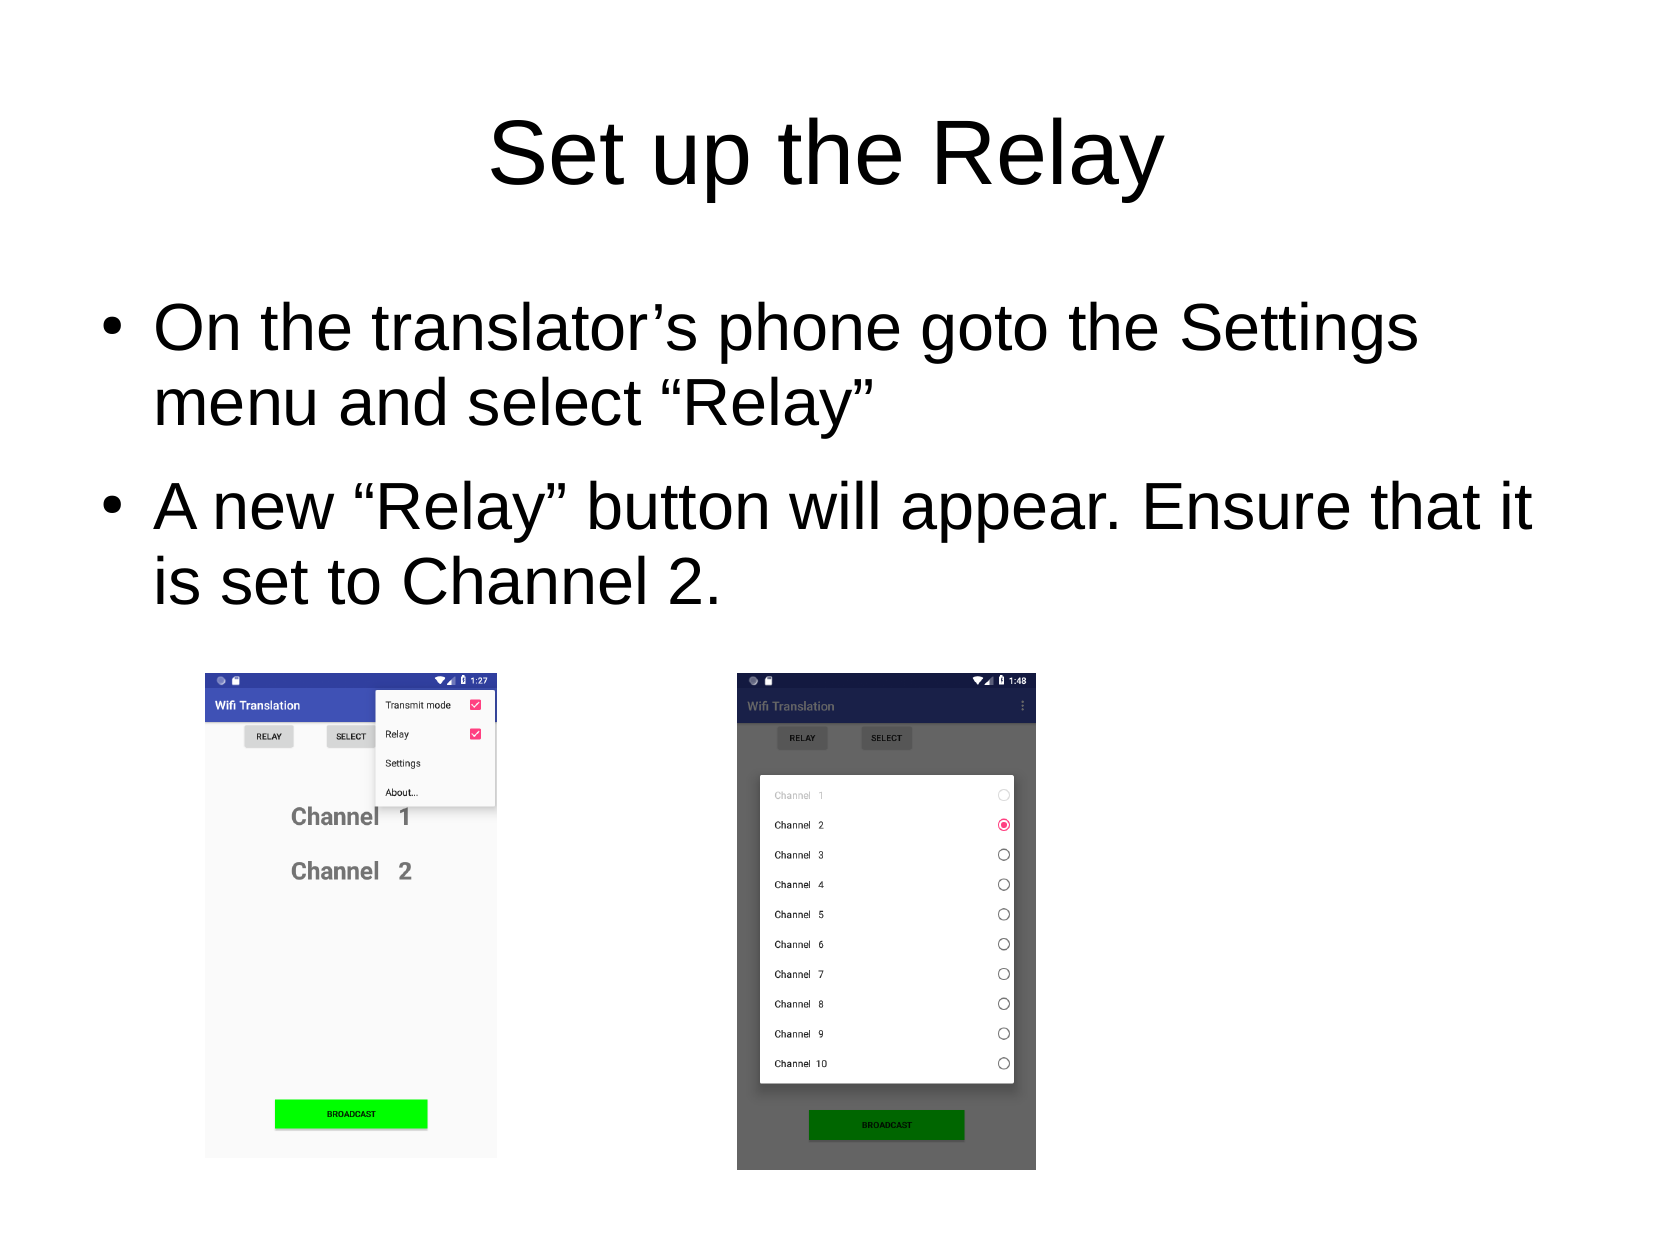

# Set up the Relay
On the translator’s phone goto the Settings menu and select “Relay”
A new “Relay” button will appear. Ensure that it is set to Channel 2.